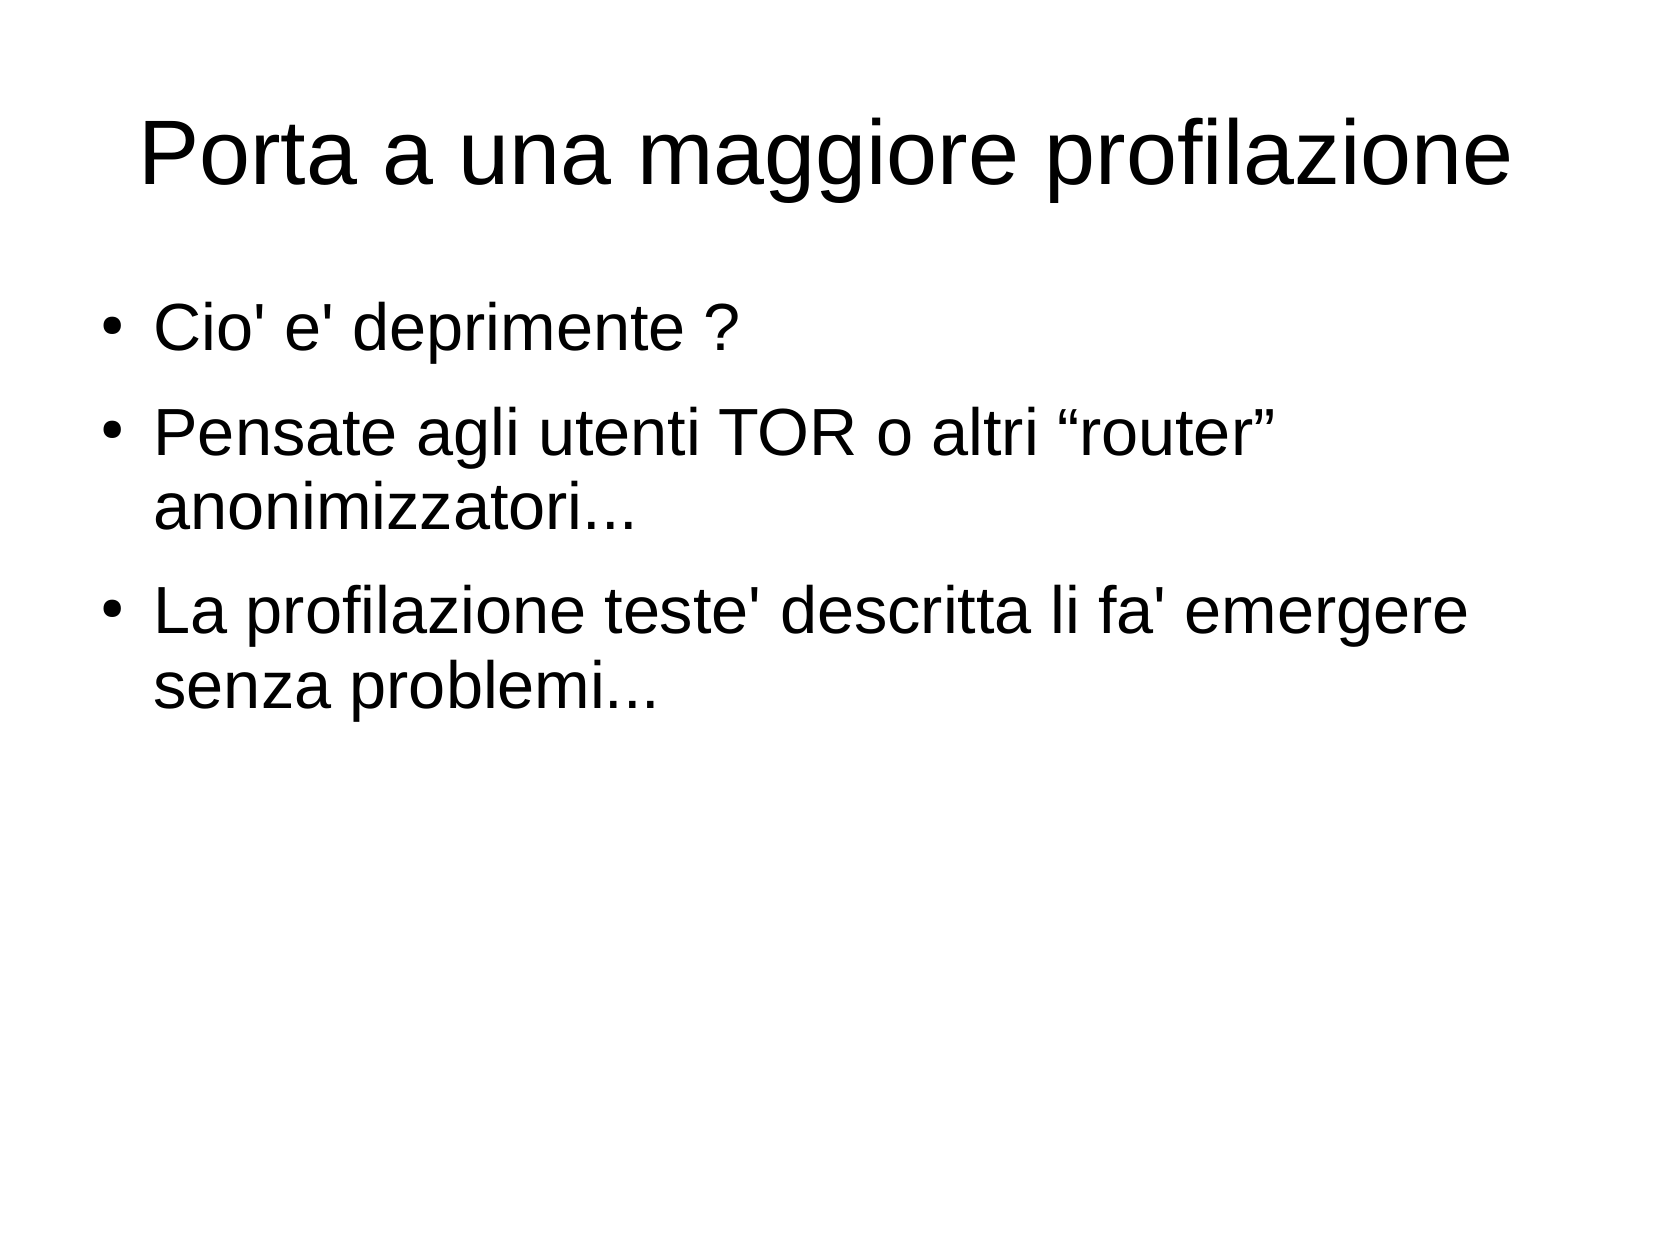

# Porta a una maggiore profilazione
Cio' e' deprimente ?
Pensate agli utenti TOR o altri “router” anonimizzatori...
La profilazione teste' descritta li fa' emergere senza problemi...